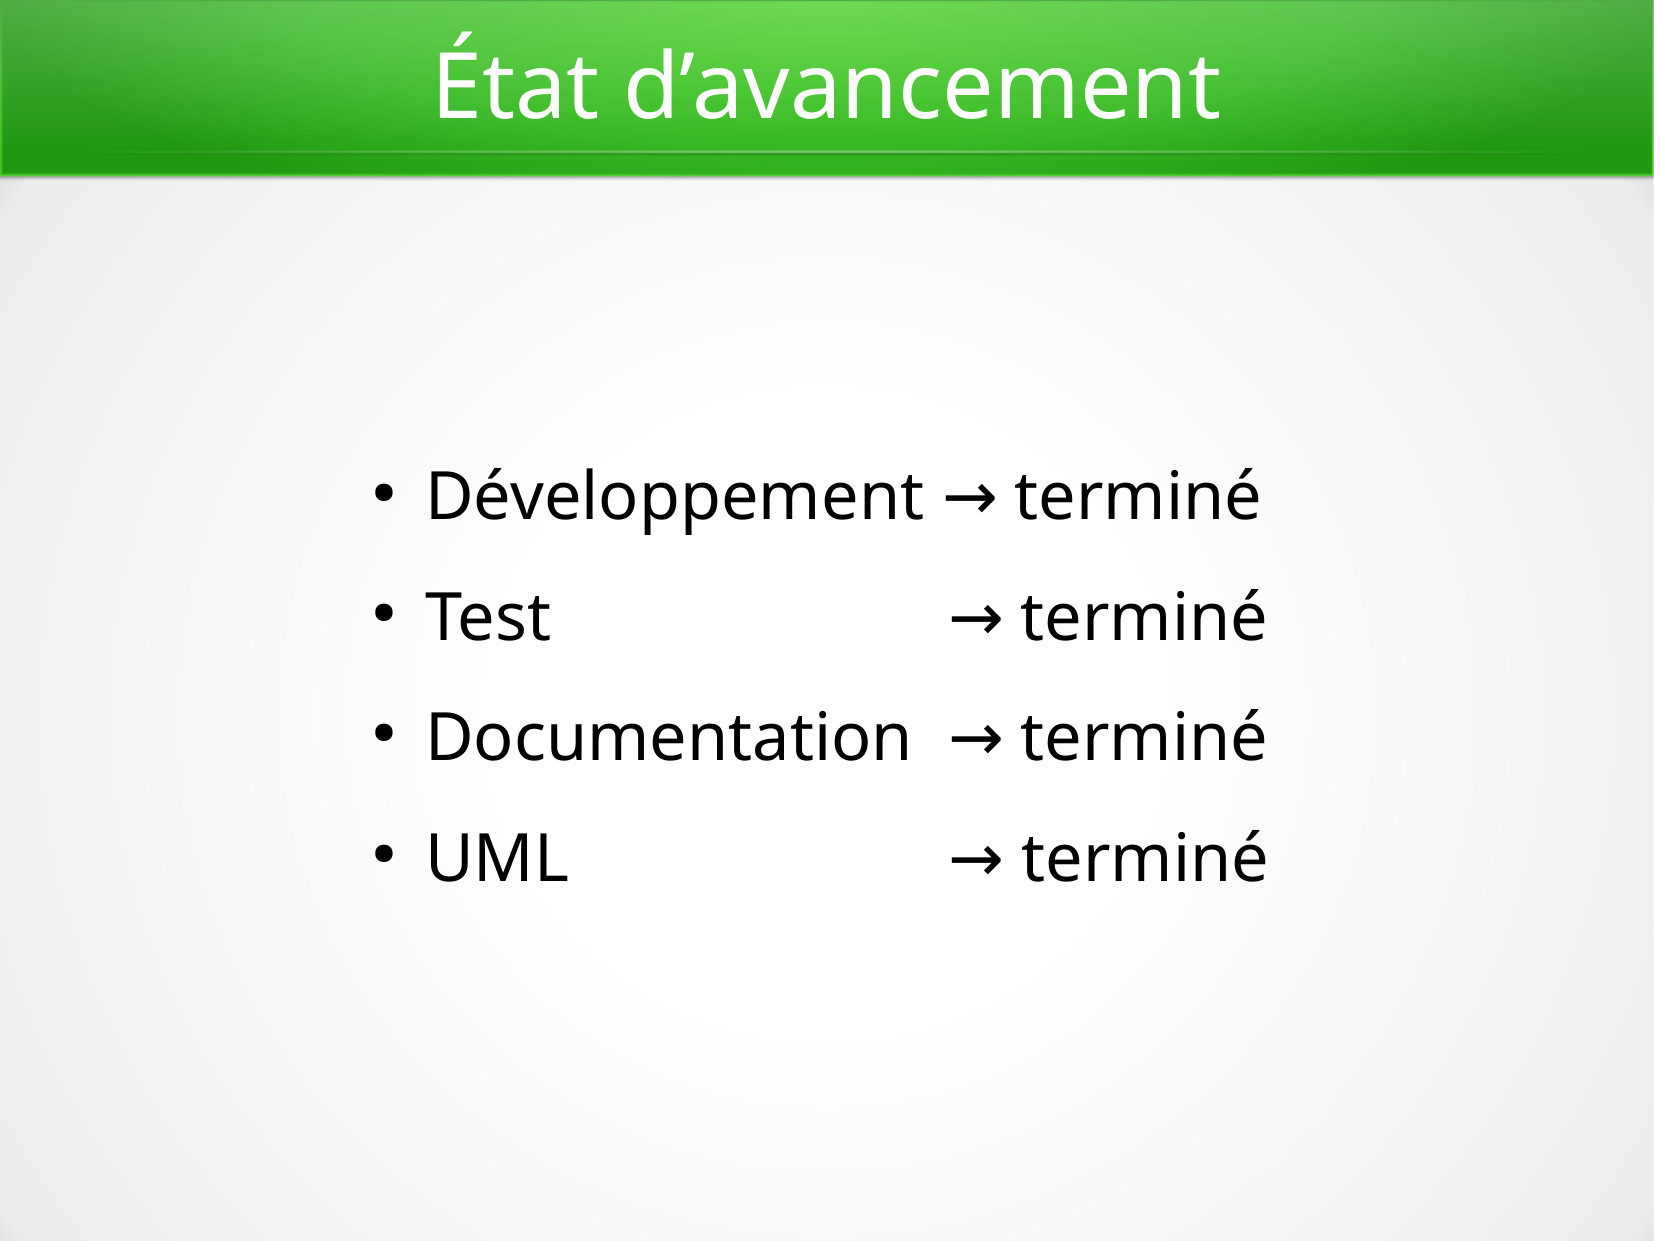

# État d’avancement
Développement → terminé
Test → terminé
Documentation → terminé
UML → terminé